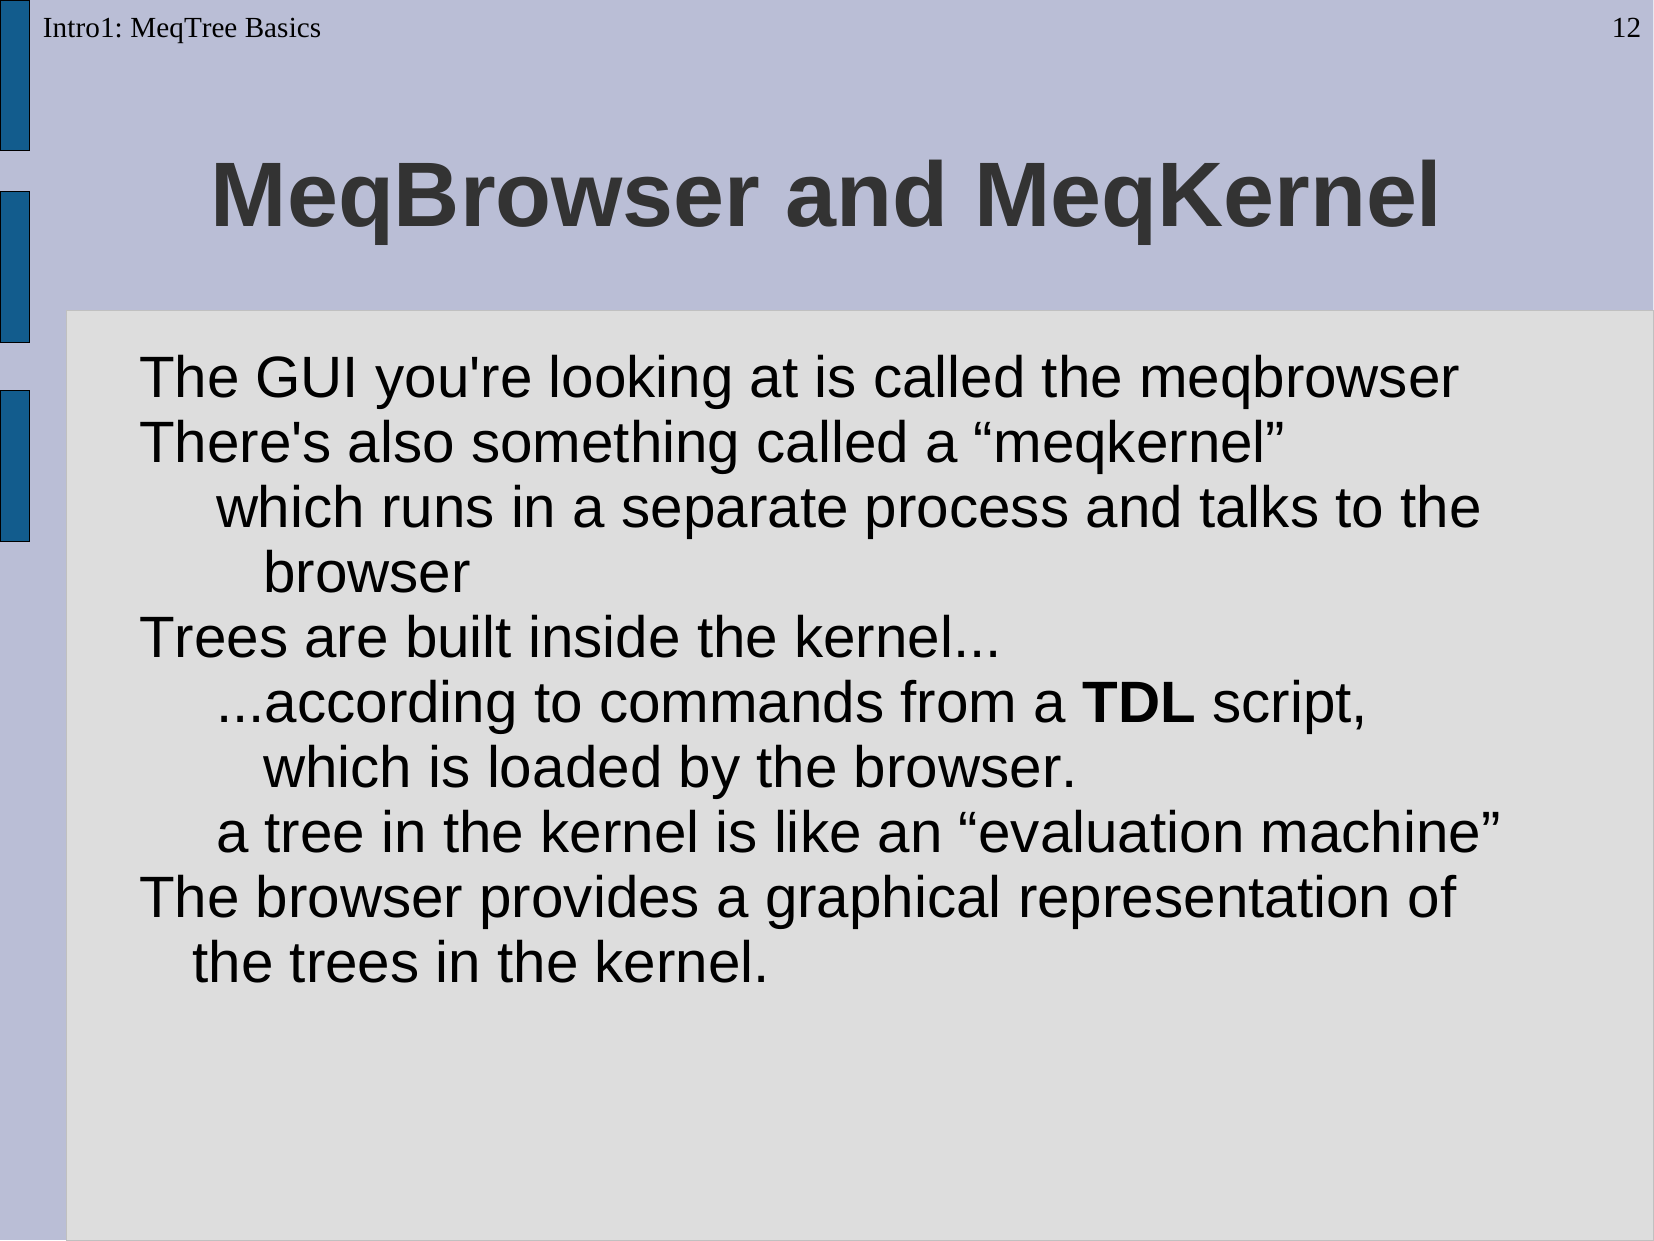

Intro1: MeqTree Basics
12
# MeqBrowser and MeqKernel
The GUI you're looking at is called the meqbrowser
There's also something called a “meqkernel”
which runs in a separate process and talks to the browser
Trees are built inside the kernel...
...according to commands from a TDL script, which is loaded by the browser.
a tree in the kernel is like an “evaluation machine”
The browser provides a graphical representation of the trees in the kernel.